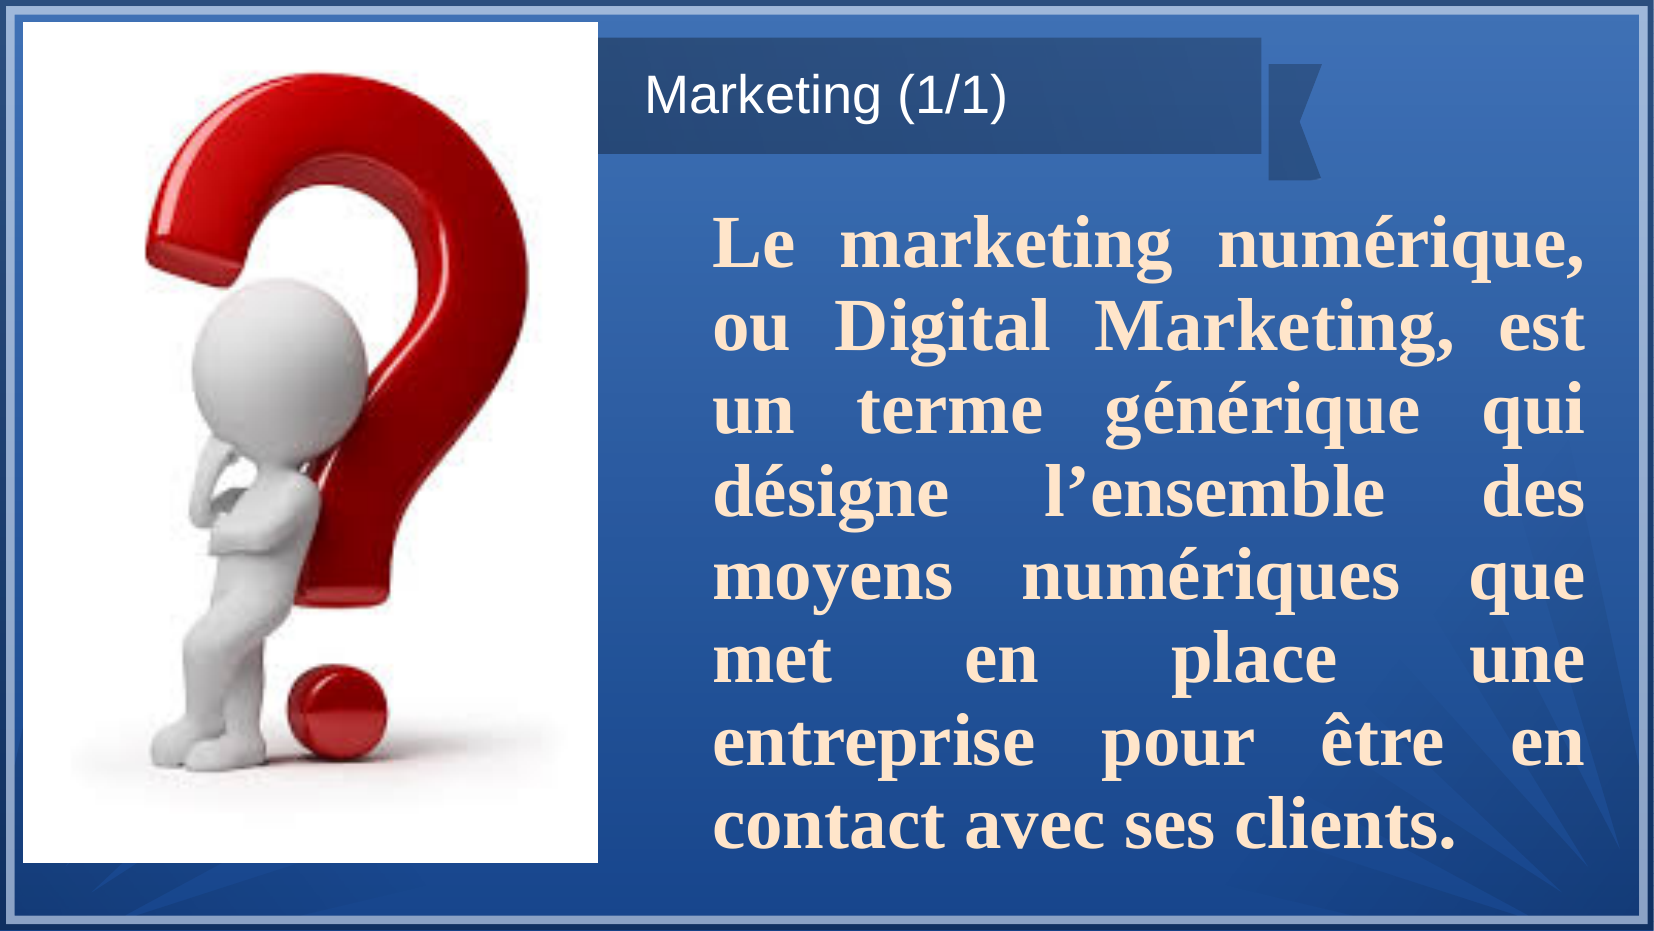

# Marketing (1/1)
Le marketing numérique, ou Digital Marketing, est un terme générique qui désigne l’ensemble des moyens numériques que met en place une entreprise pour être en contact avec ses clients.